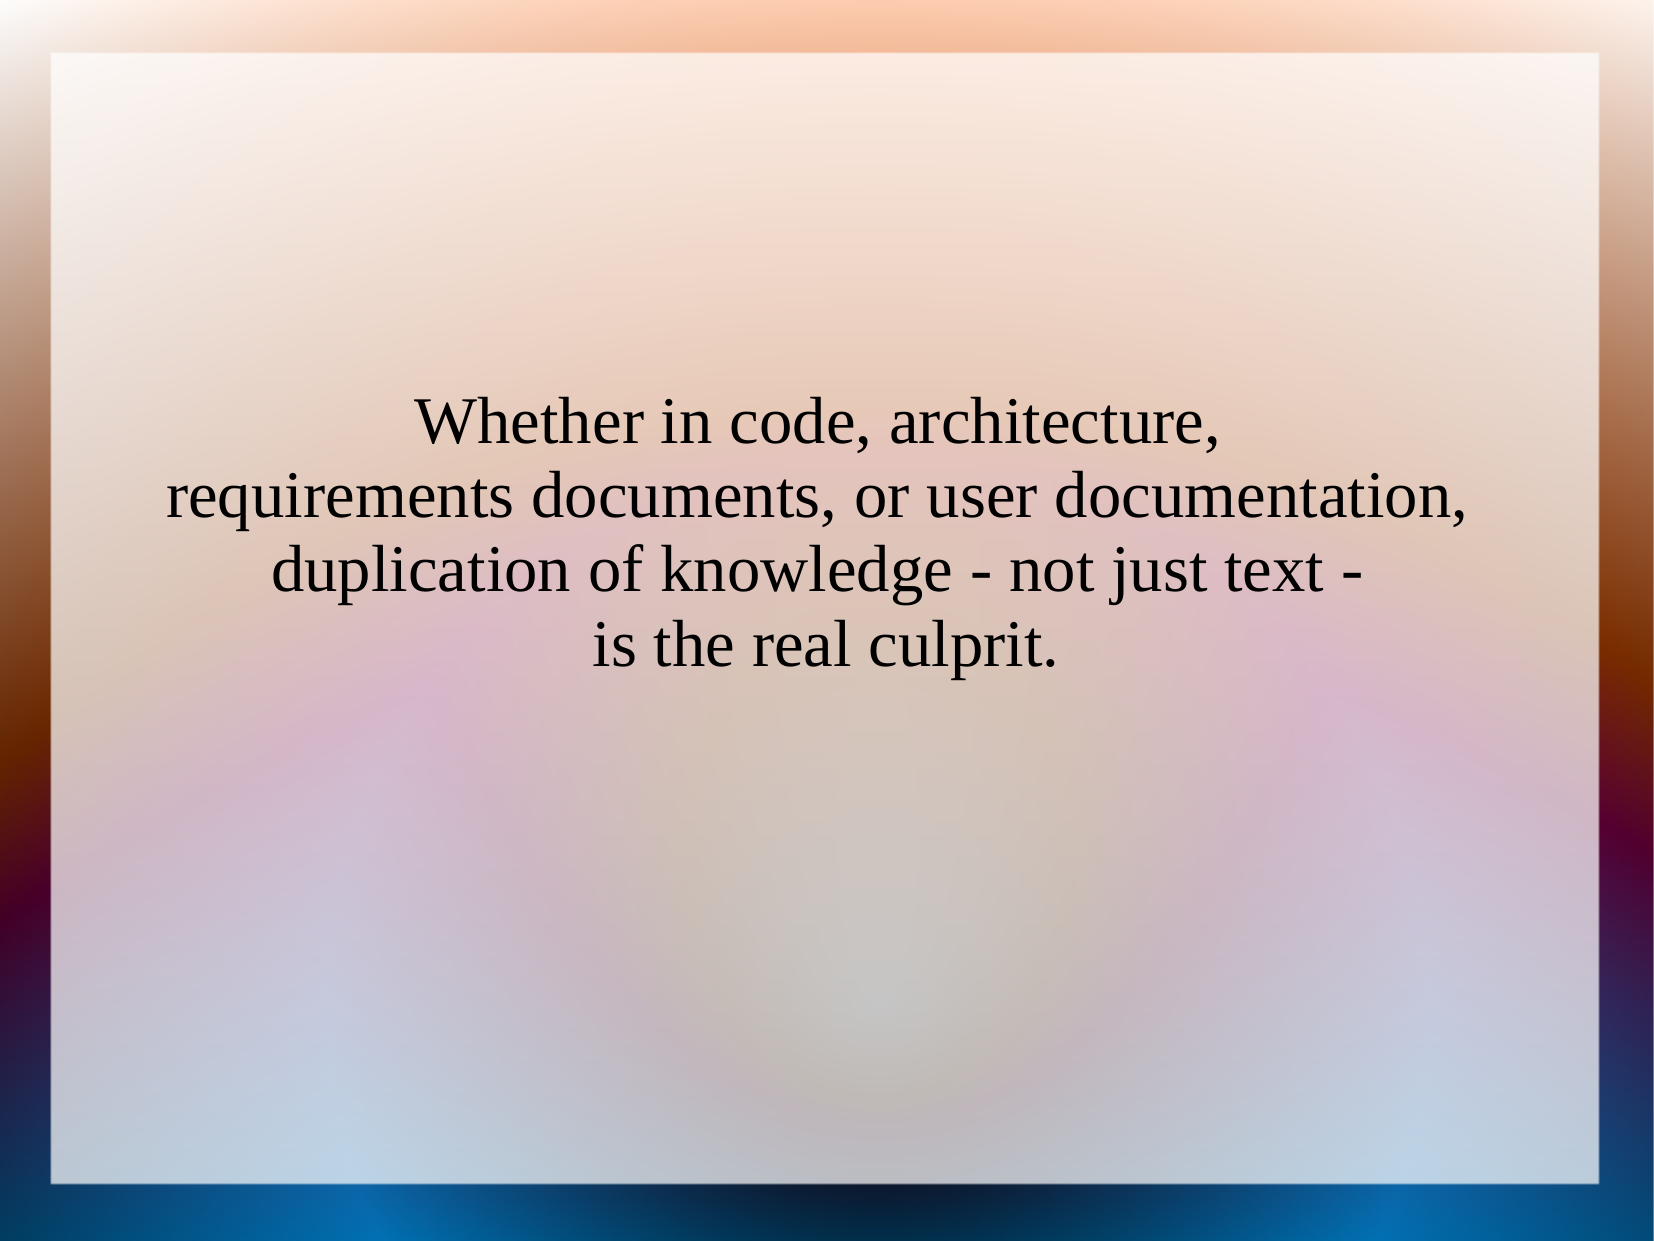

# Whether in code, architecture,
requirements documents, or user documentation,
duplication of knowledge - not just text -
is the real culprit.